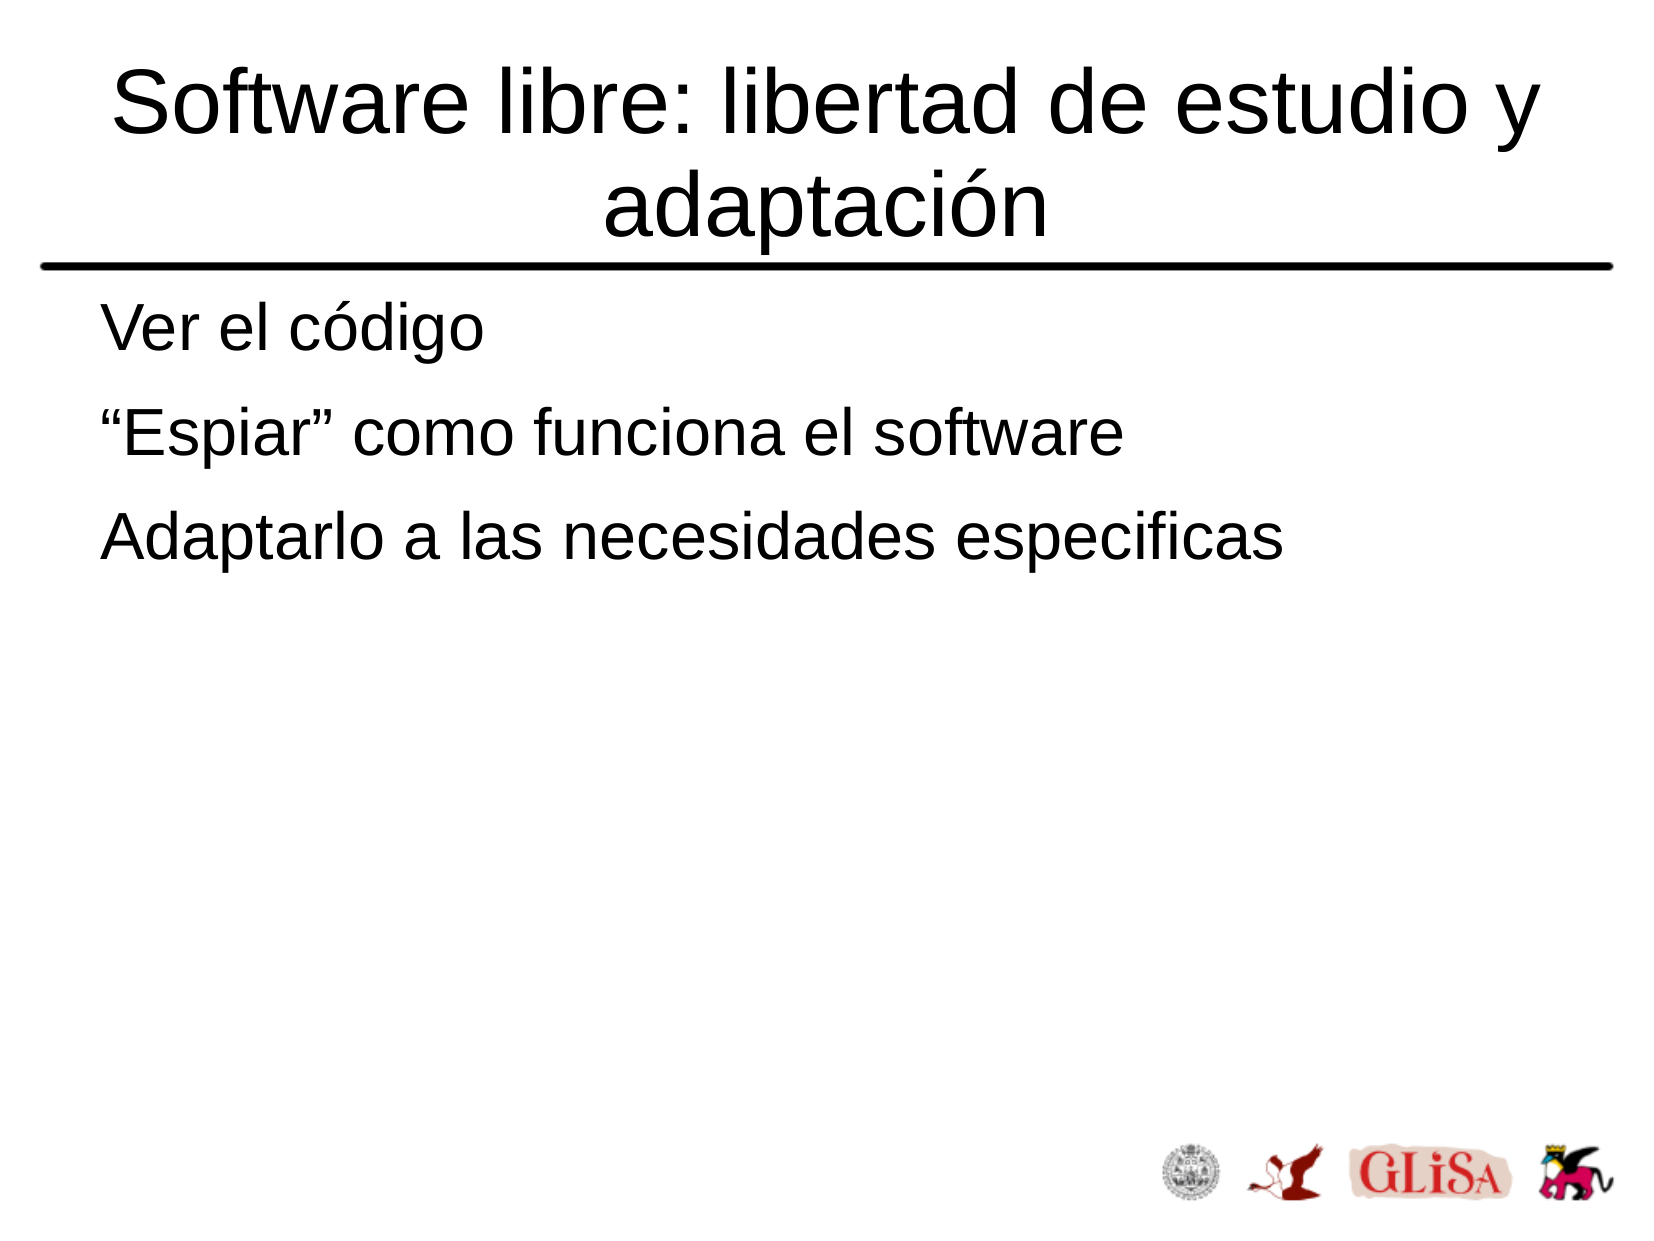

# Software libre: libertad de estudio y adaptación
Ver el código
“Espiar” como funciona el software
Adaptarlo a las necesidades especificas